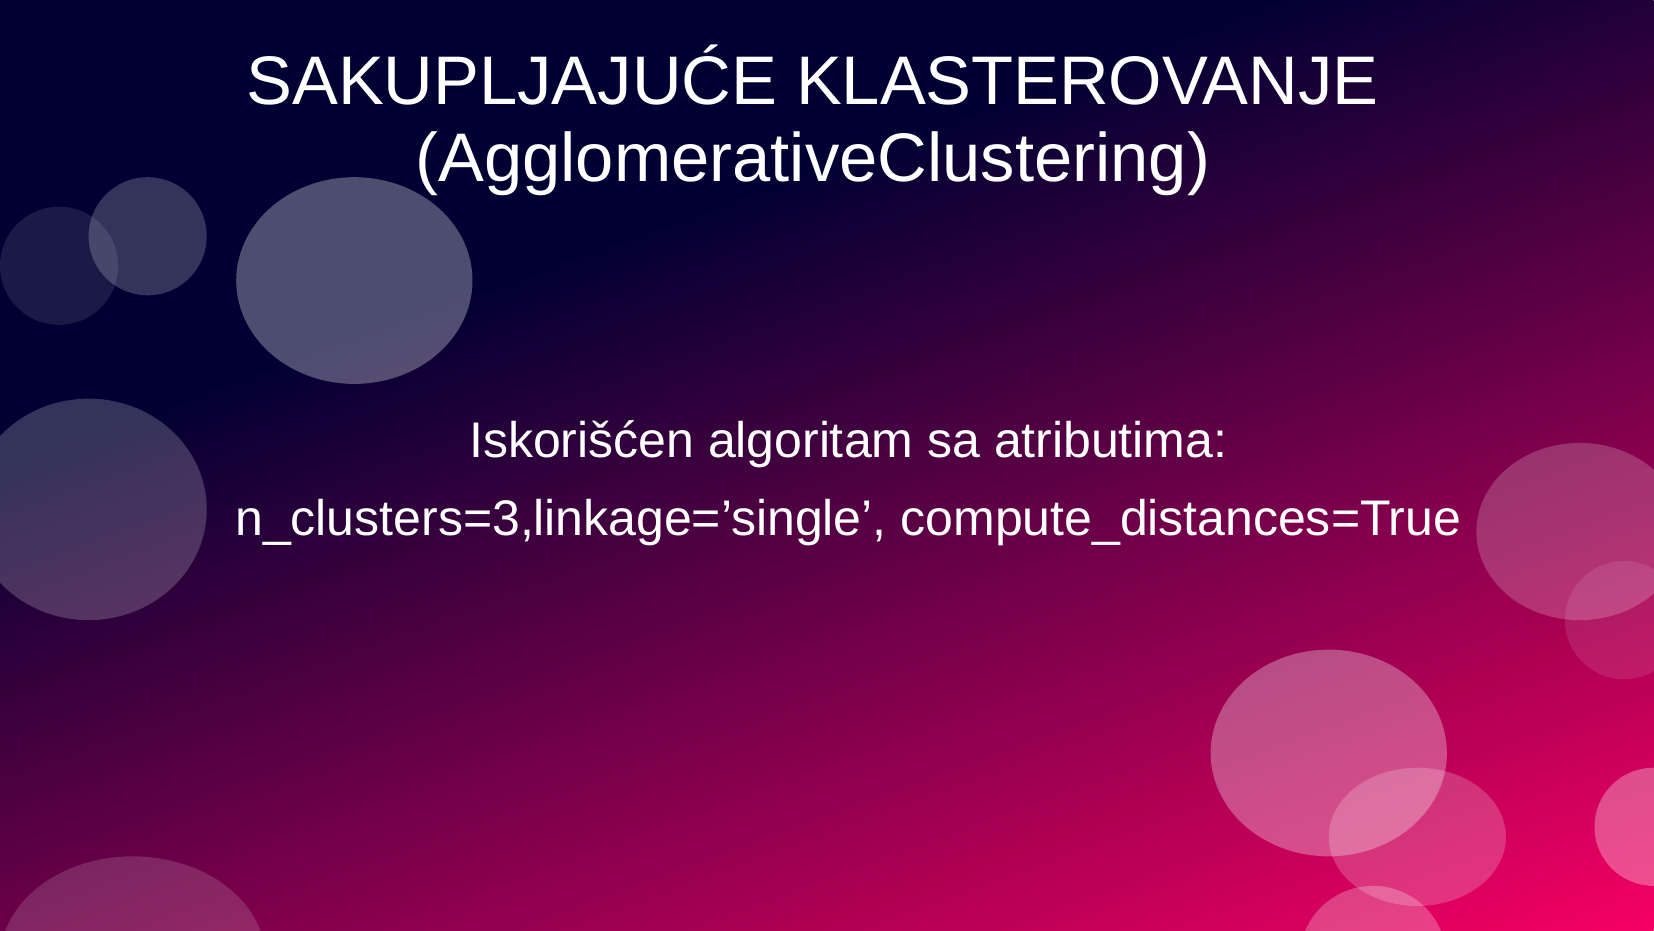

# SAKUPLJAJUĆE KLASTEROVANJE (AgglomerativeClustering)
Iskorišćen algoritam sa atributima:
n_clusters=3,linkage=’single’, compute_distances=True